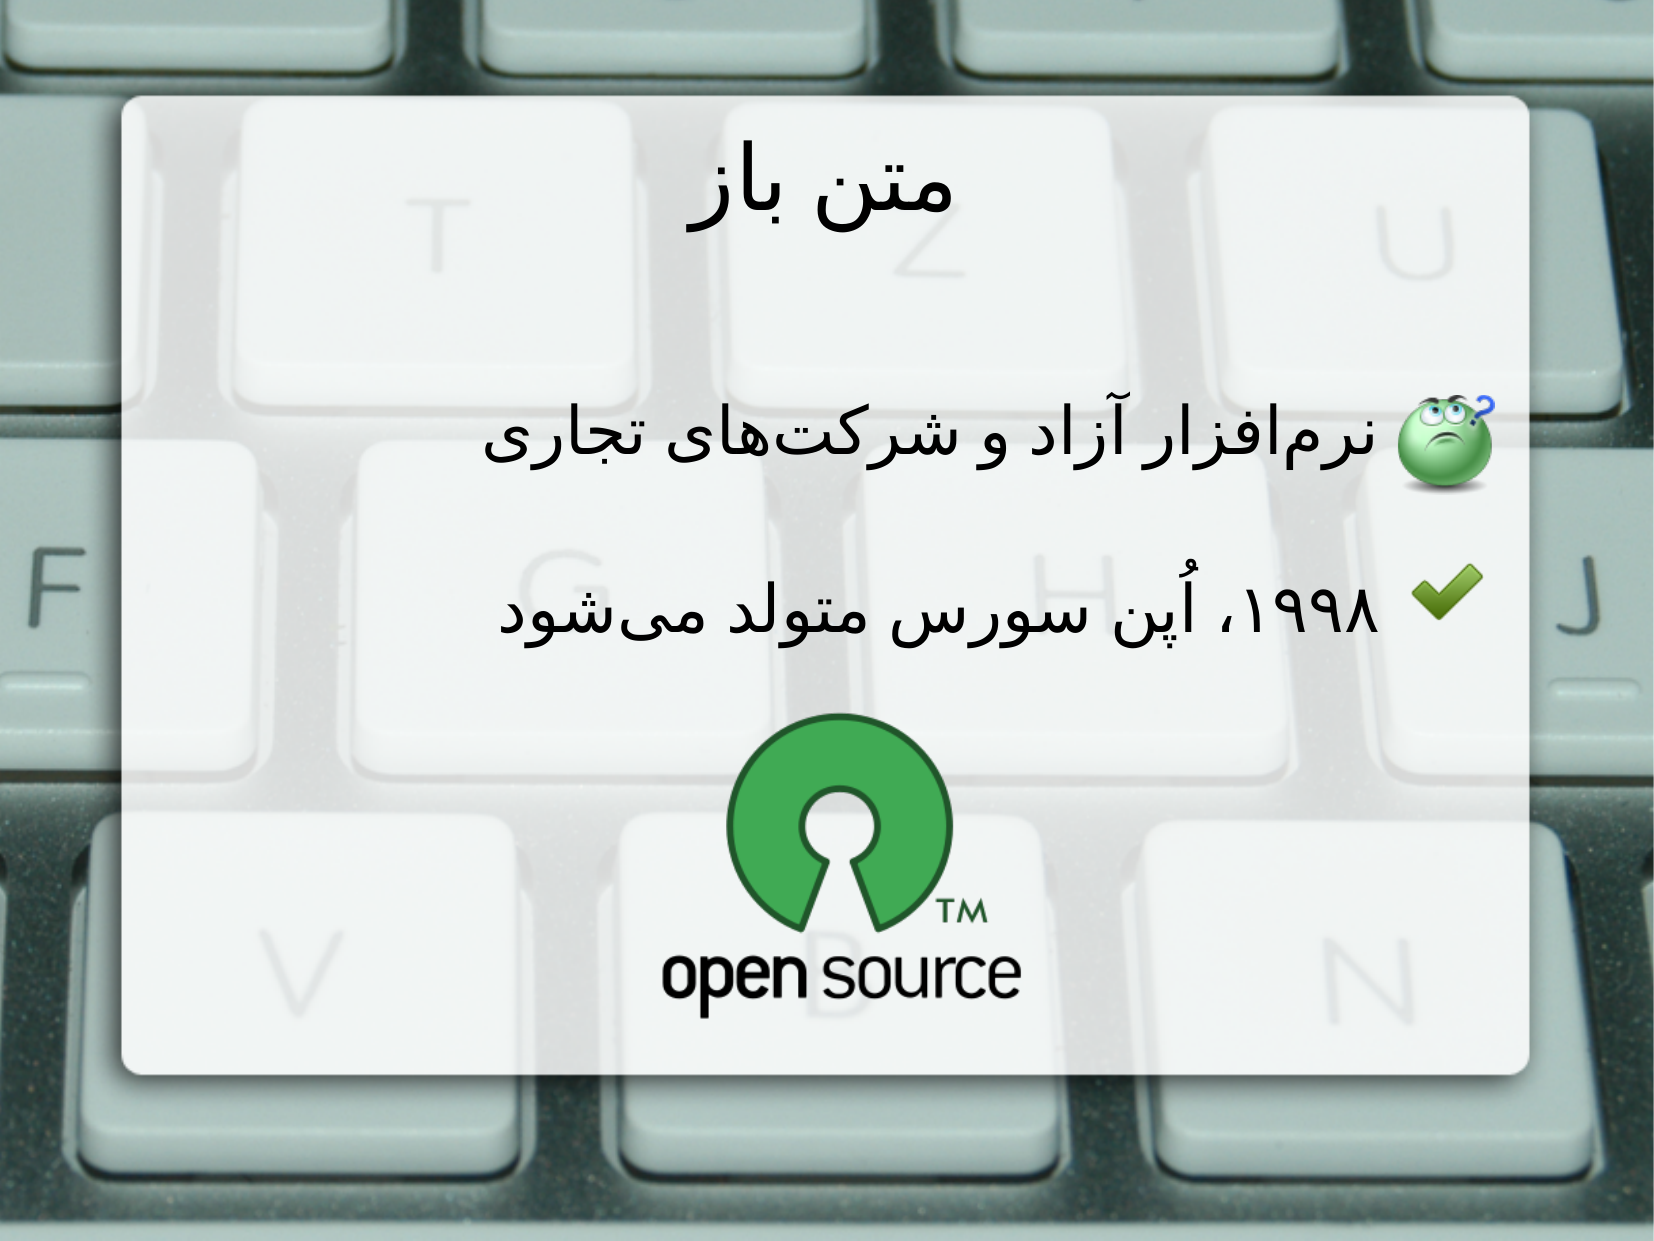

# متن باز
نرم‌افزار آزاد و شرکت‌های تجاری
۱۹۹۸، اُپن سورس متولد می‌شود